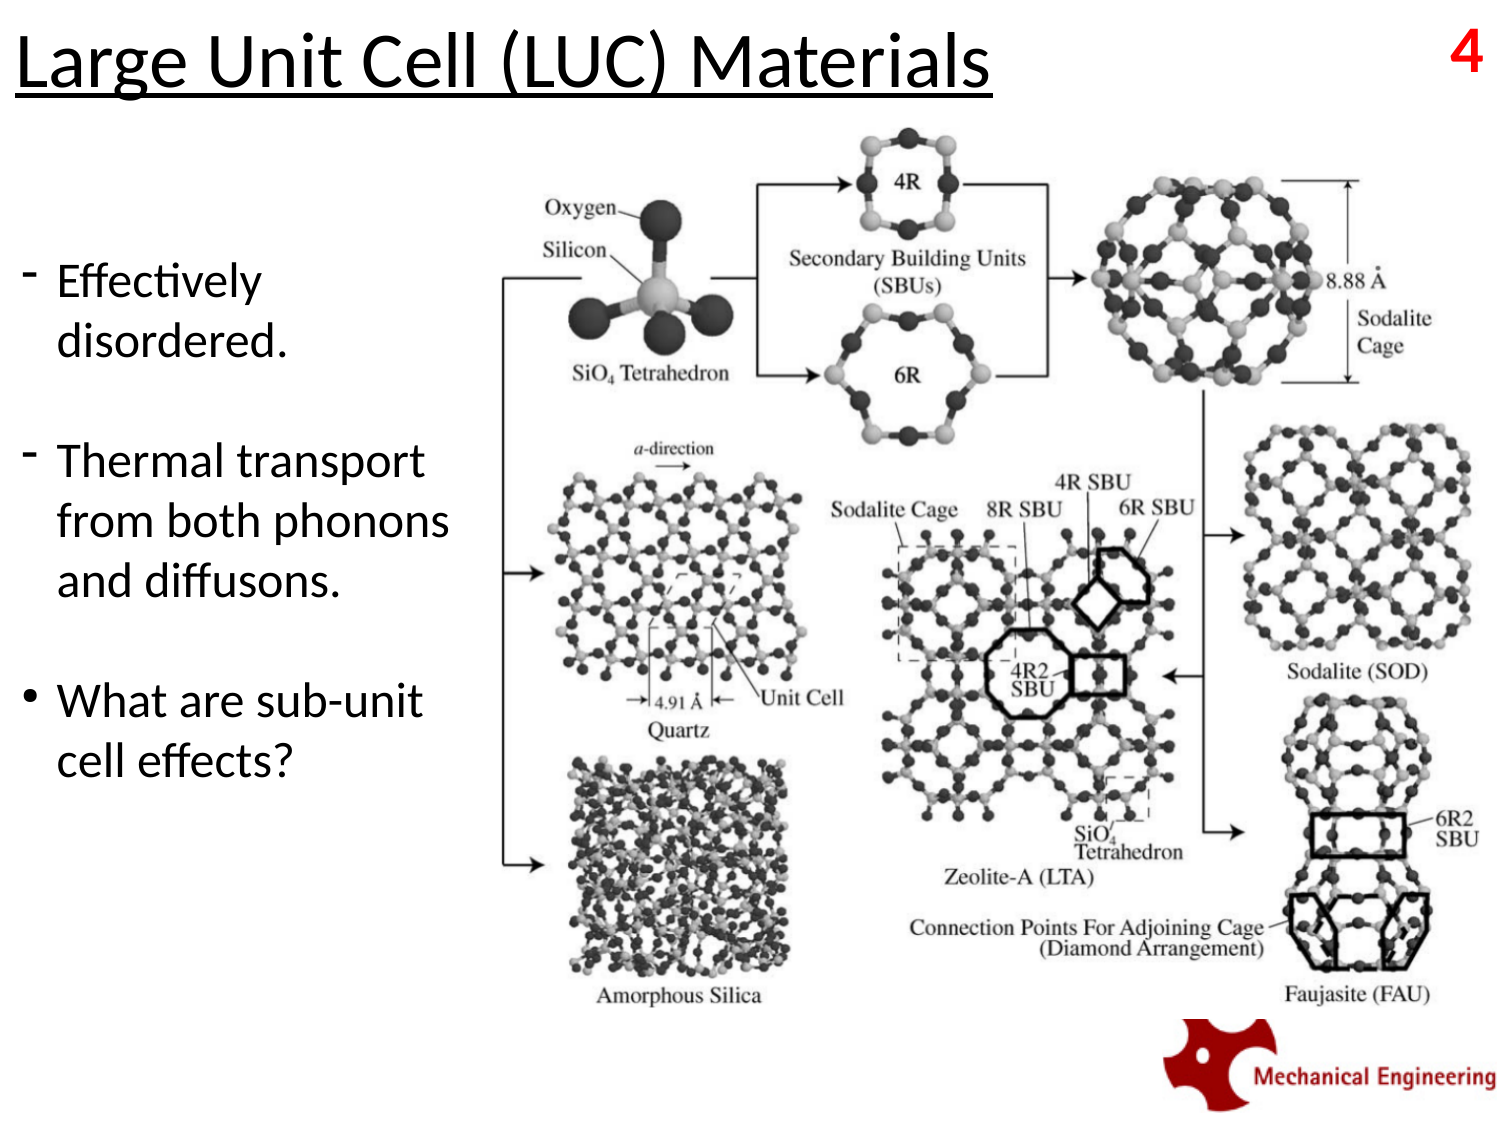

# Large Unit Cell (LUC) Materials
4
Effectively disordered.
Thermal transport from both phonons and diffusons.
What are sub-unit cell effects?